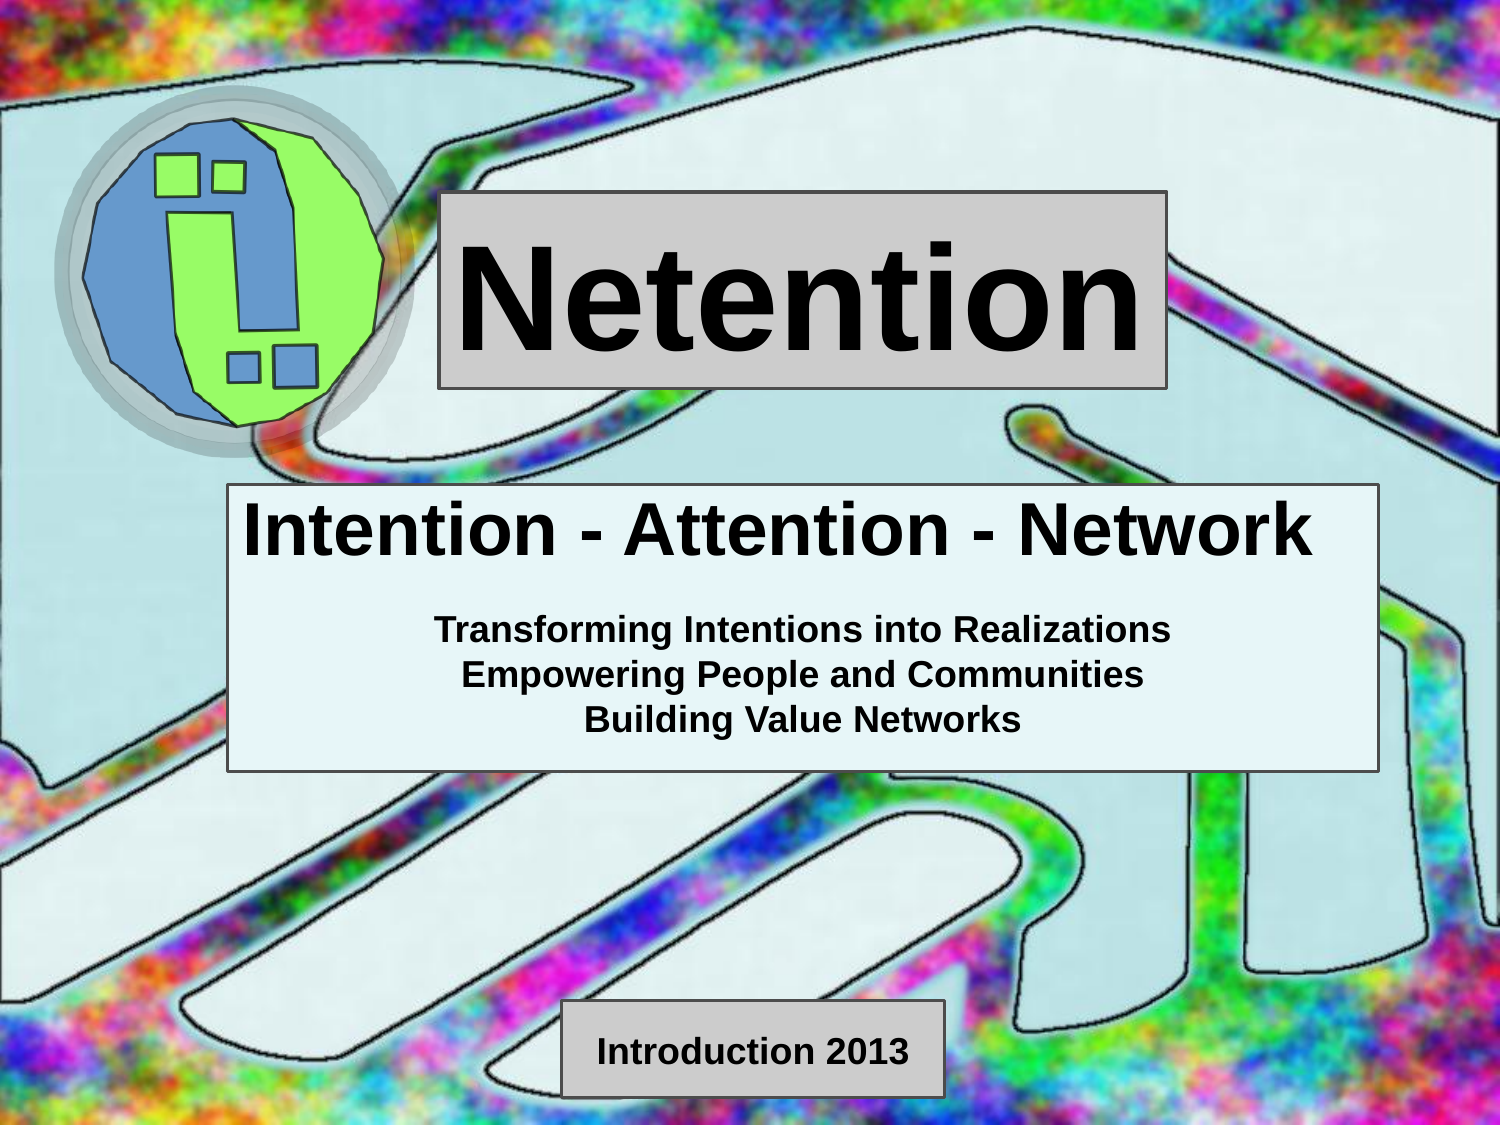

Netention
Intention - Attention - Network
 Transforming Intentions into Realizations
Empowering People and Communities
Building Value Networks
Introduction 2013